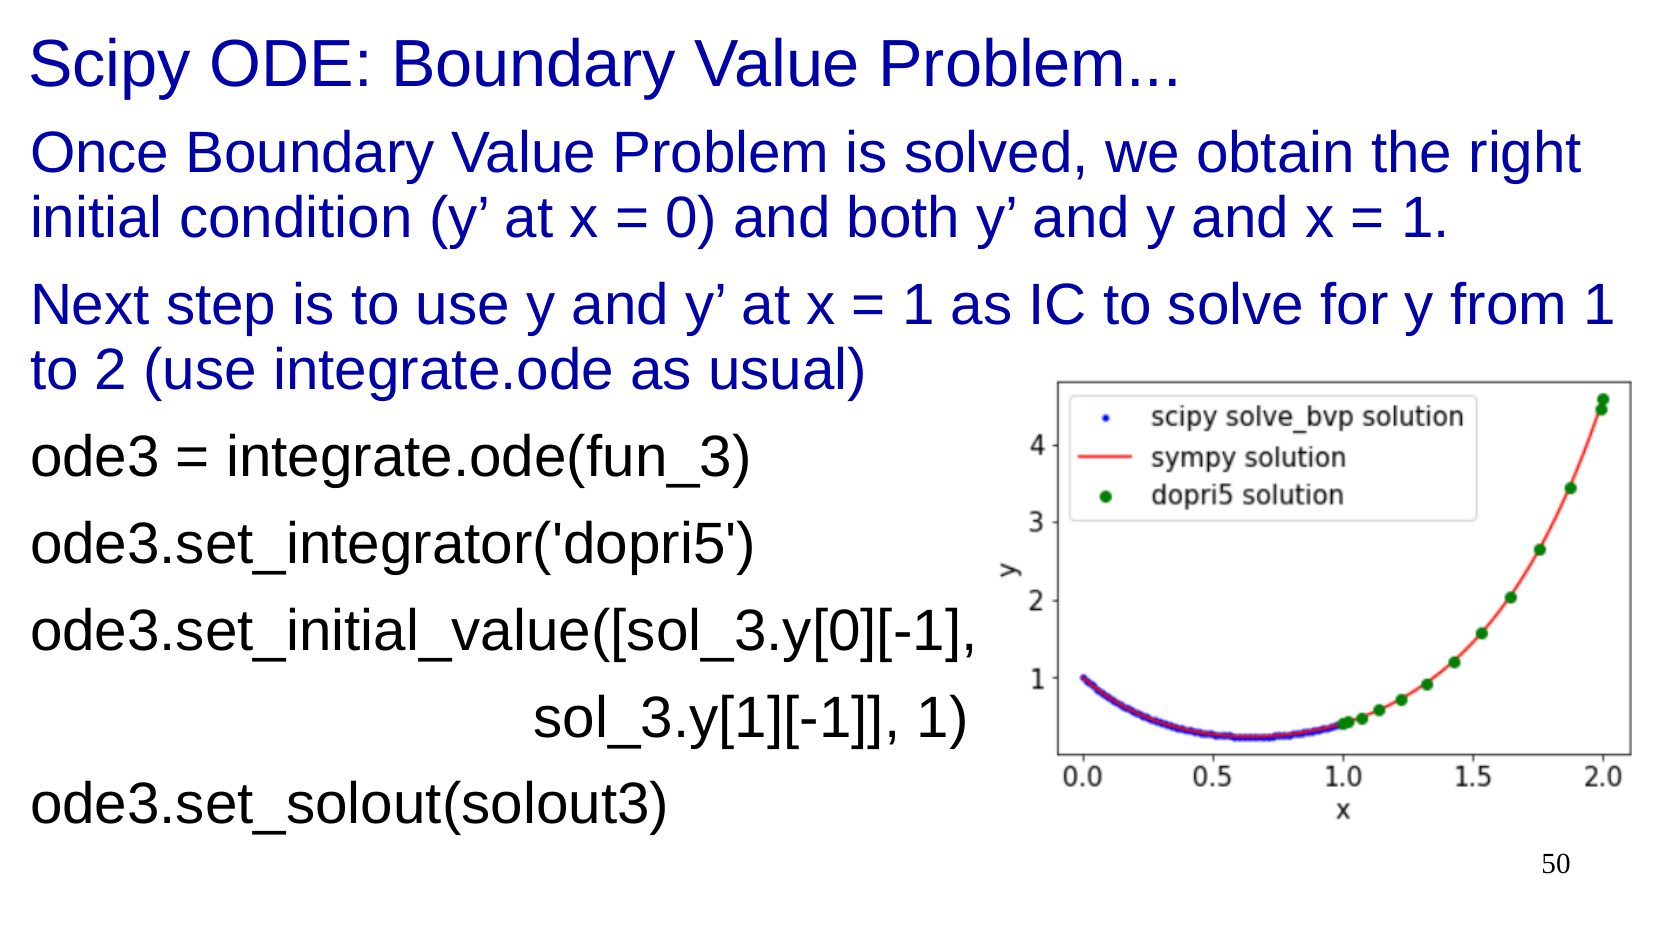

# Scipy ODE: Boundary Value Problem...
Once Boundary Value Problem is solved, we obtain the right initial condition (y’ at x = 0) and both y’ and y and x = 1.
Next step is to use y and y’ at x = 1 as IC to solve for y from 1 to 2 (use integrate.ode as usual)
ode3 = integrate.ode(fun_3)
ode3.set_integrator('dopri5')
ode3.set_initial_value([sol_3.y[0][-1],
 sol_3.y[1][-1]], 1)
ode3.set_solout(solout3)
50